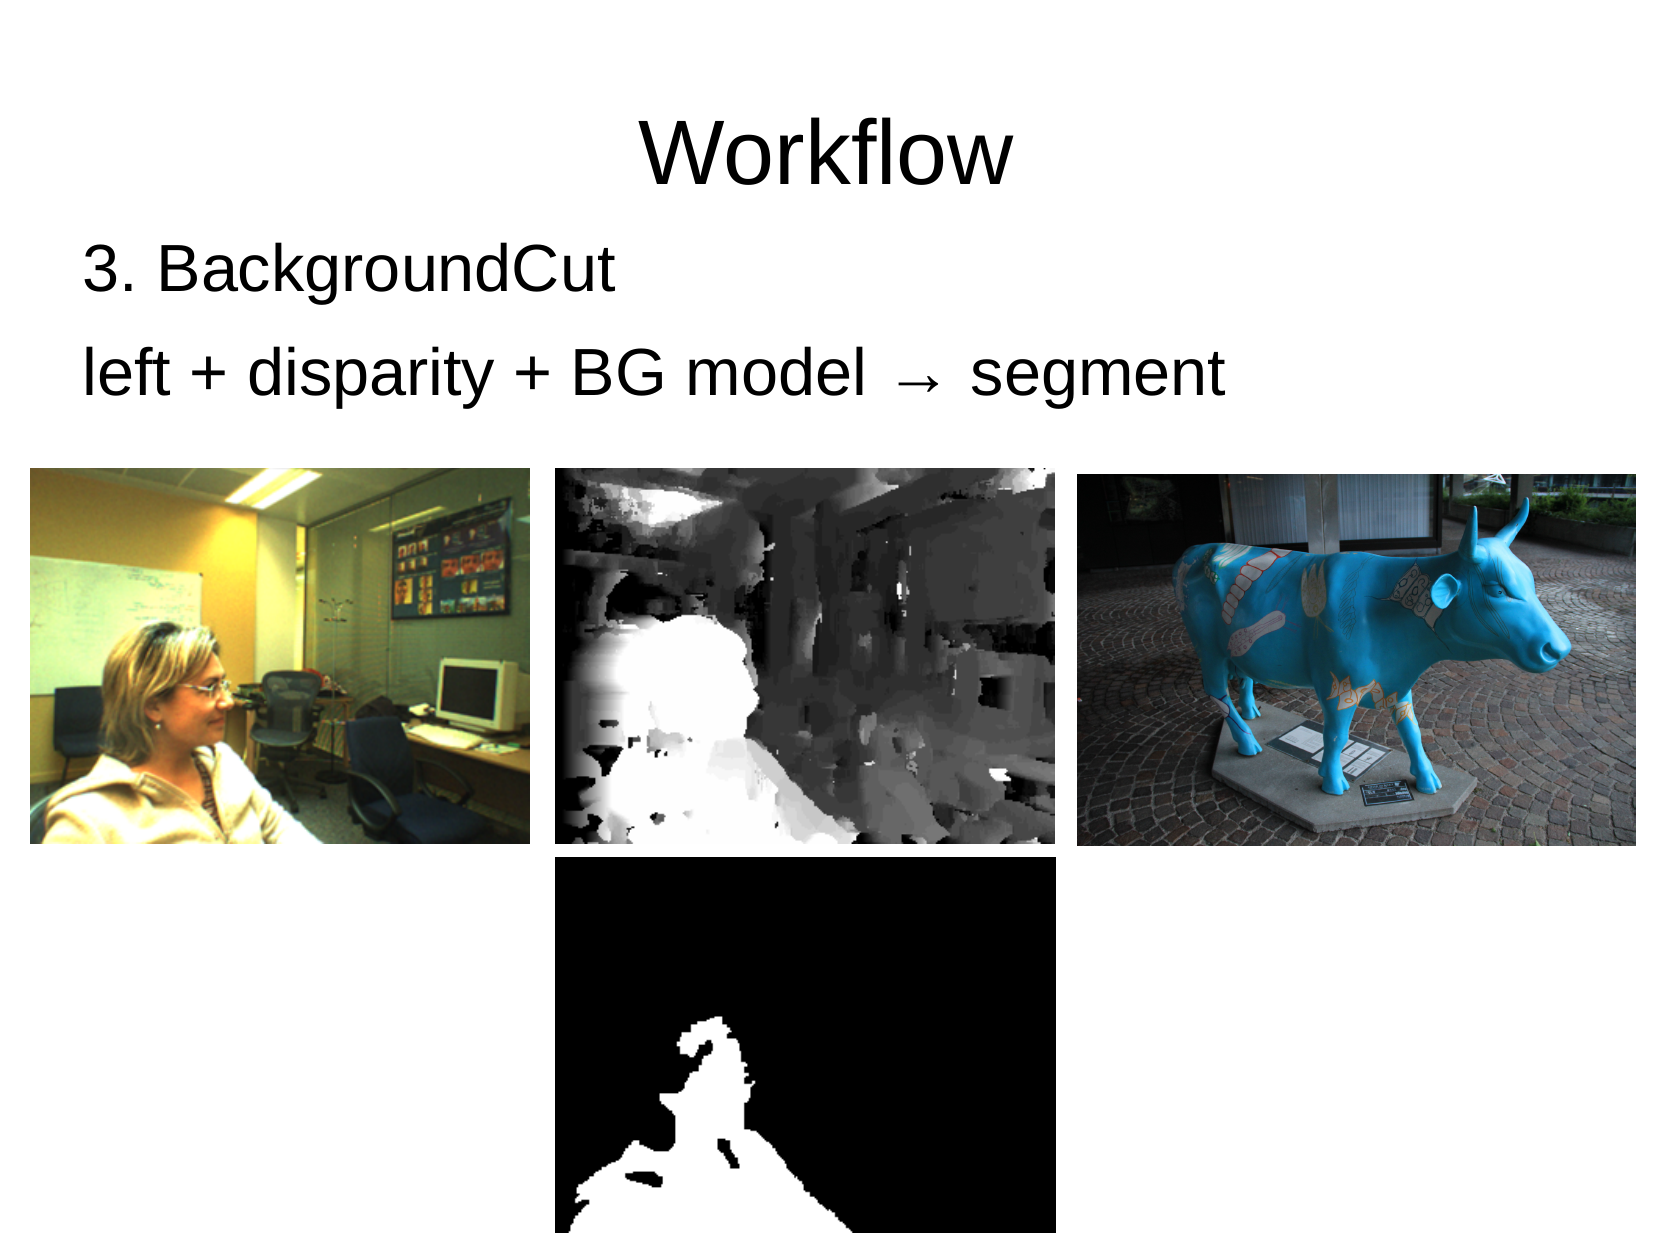

# Workflow
3. BackgroundCut
left + disparity + BG model → segment